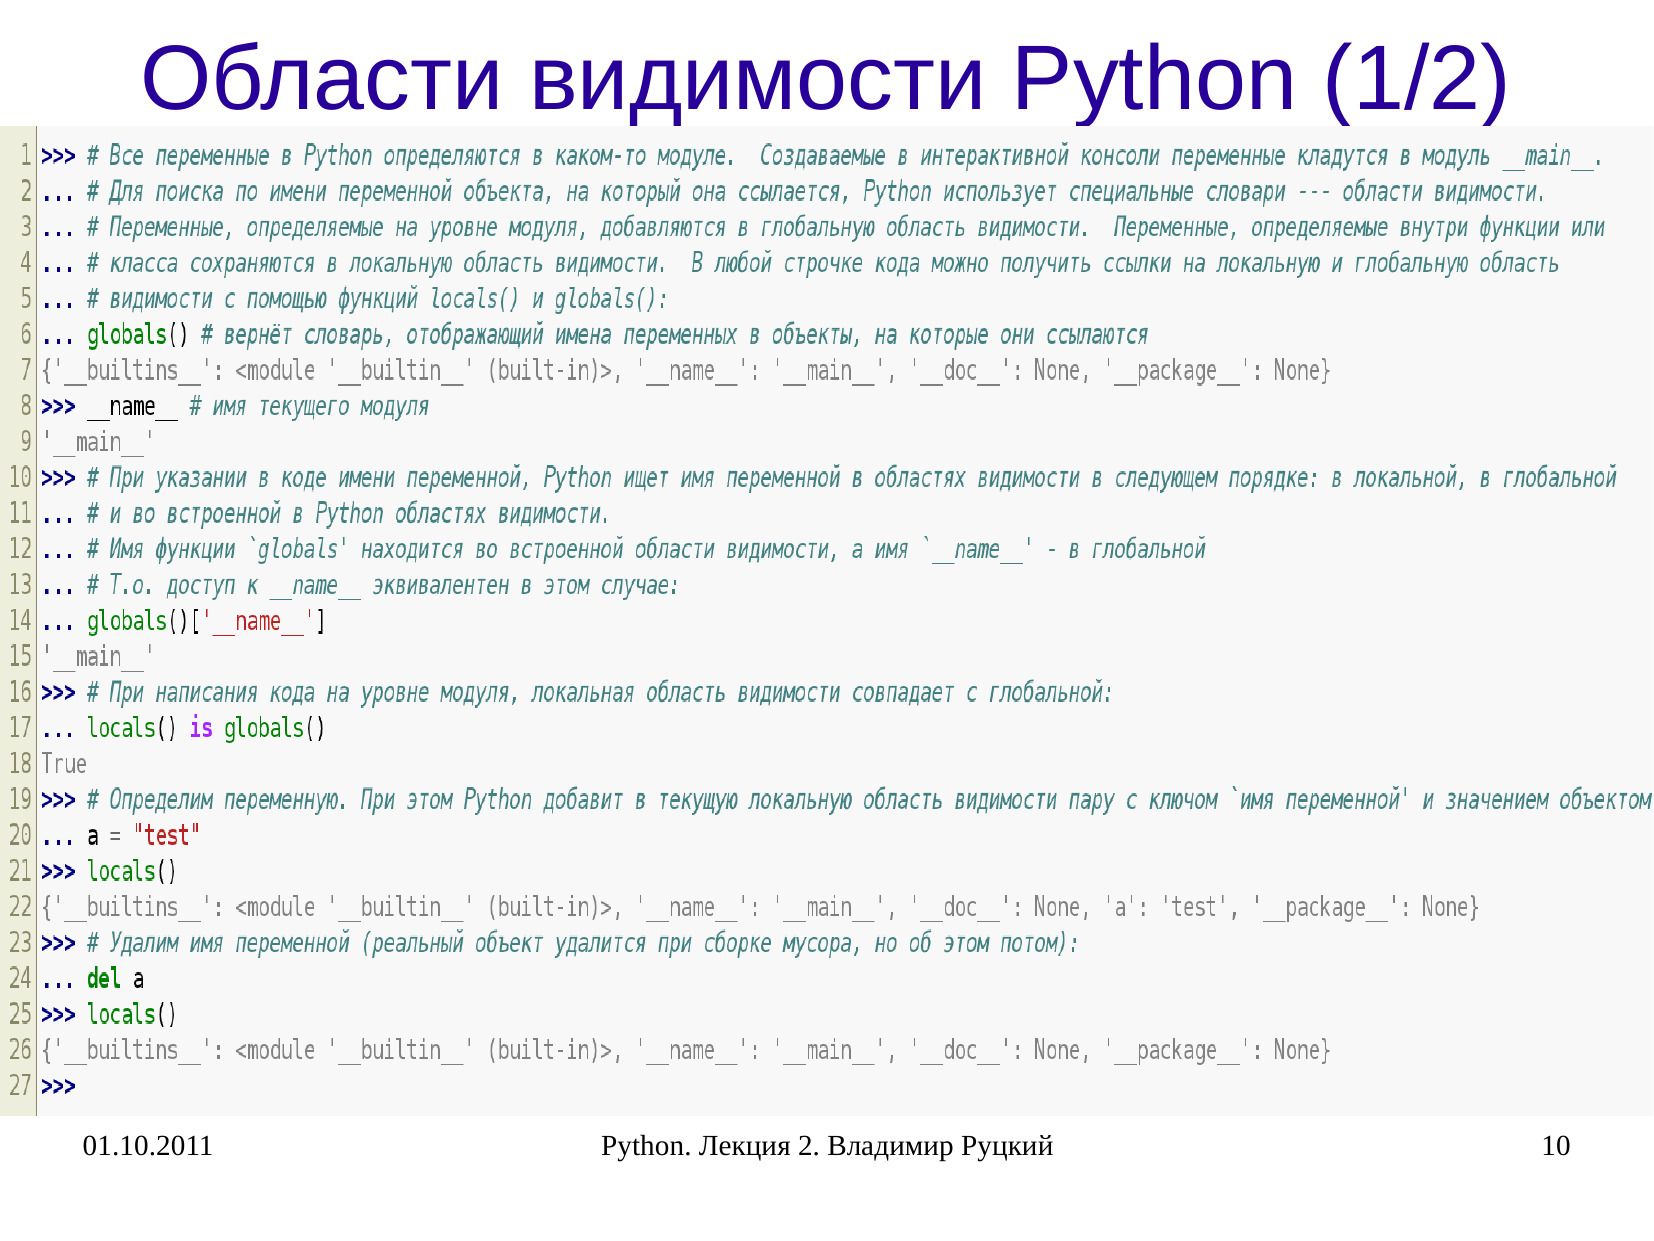

# Области видимости Python (1/2)
01.10.2011
Python. Лекция 2. Владимир Руцкий
10